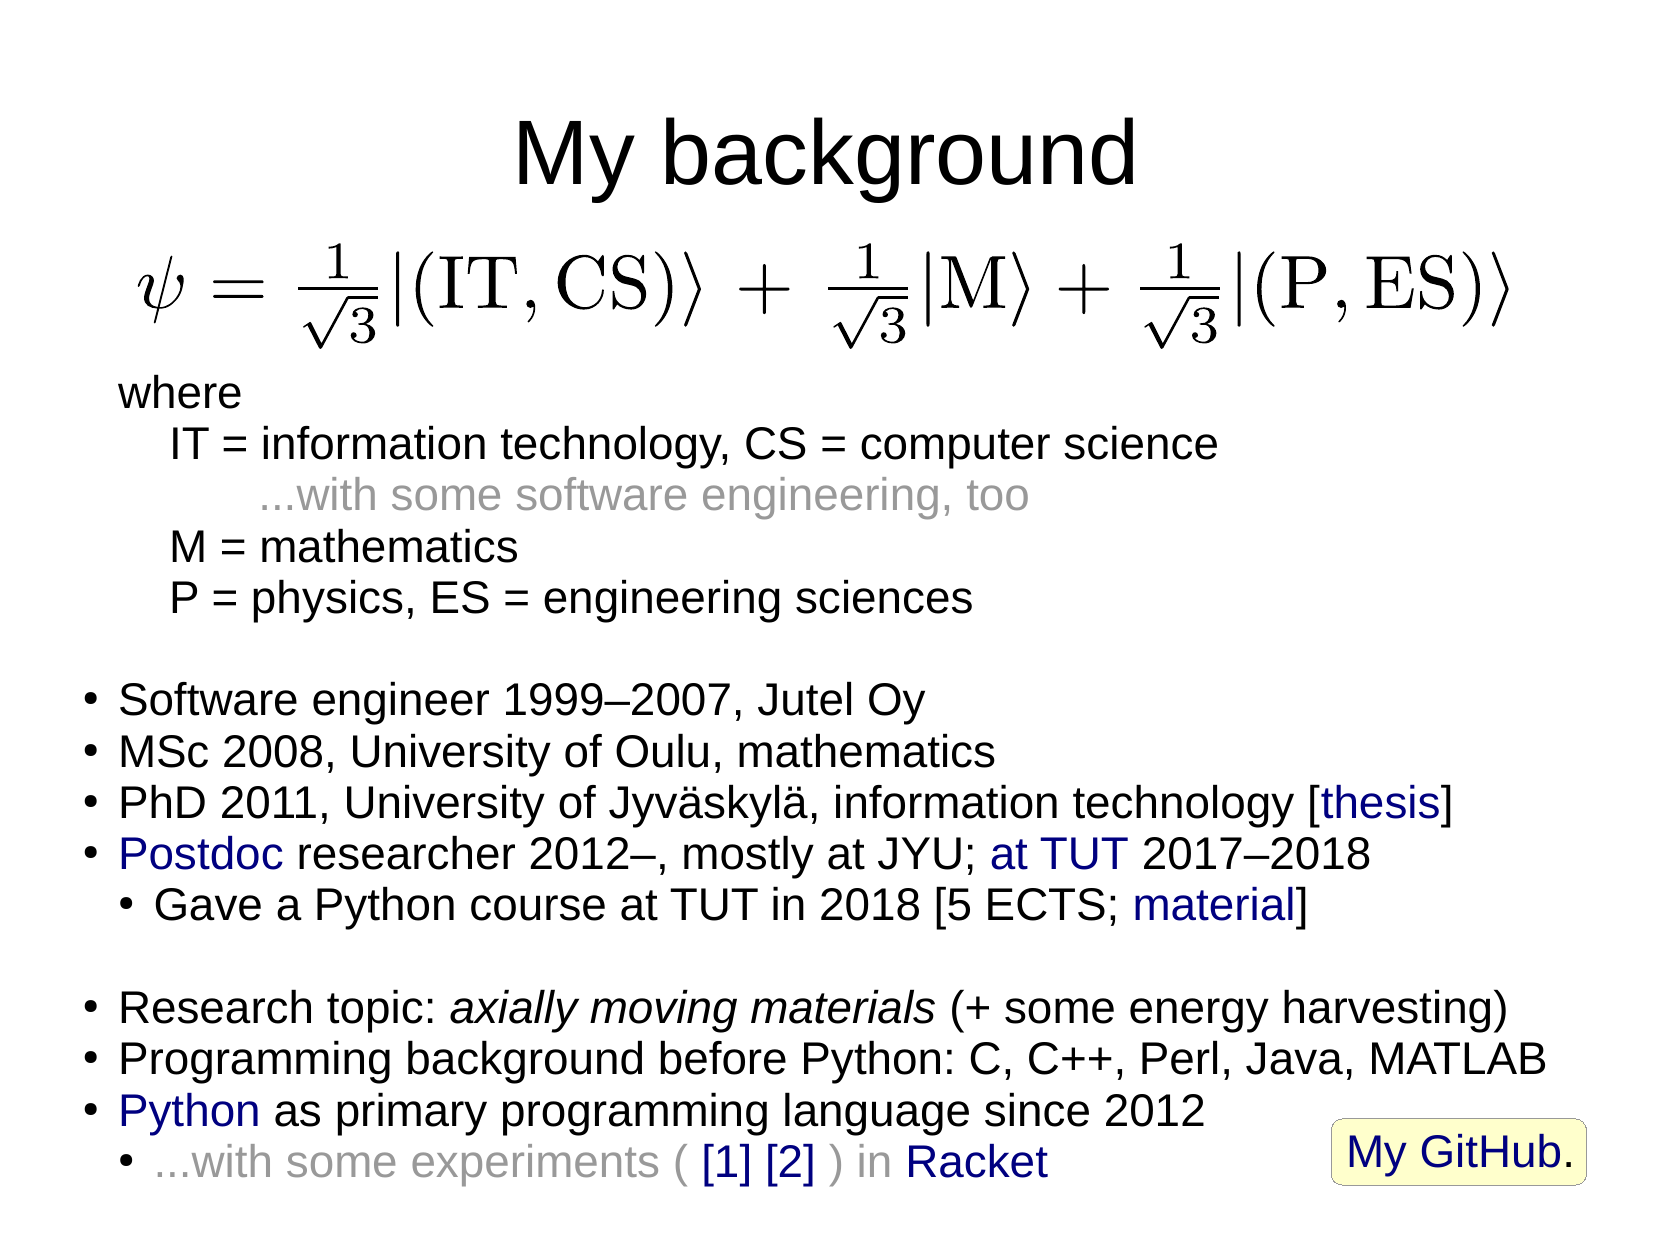

# My background
where
 IT = information technology, CS = computer science
 ...with some software engineering, too
 M = mathematics
 P = physics, ES = engineering sciences
Software engineer 1999–2007, Jutel Oy
MSc 2008, University of Oulu, mathematics
PhD 2011, University of Jyväskylä, information technology [thesis]
Postdoc researcher 2012–, mostly at JYU; at TUT 2017–2018
Gave a Python course at TUT in 2018 [5 ECTS; material]
Research topic: axially moving materials (+ some energy harvesting)
Programming background before Python: C, C++, Perl, Java, MATLAB
Python as primary programming language since 2012
...with some experiments ( [1] [2] ) in Racket
My GitHub.